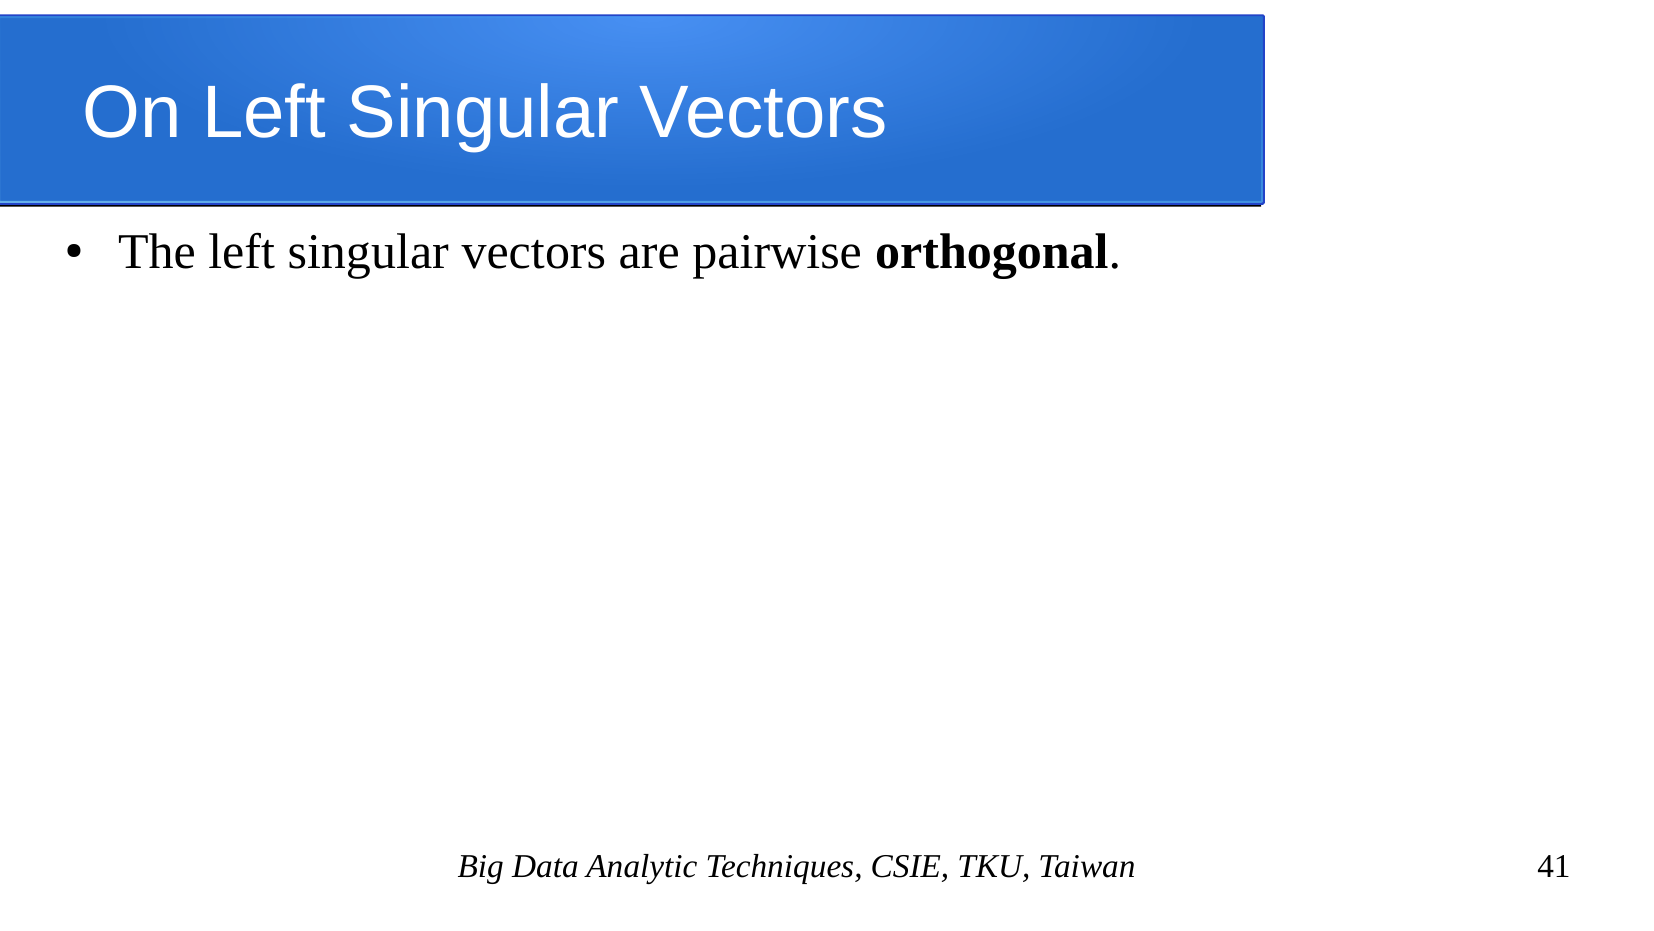

# On Left Singular Vectors
The left singular vectors are pairwise orthogonal.
Big Data Analytic Techniques, CSIE, TKU, Taiwan
41